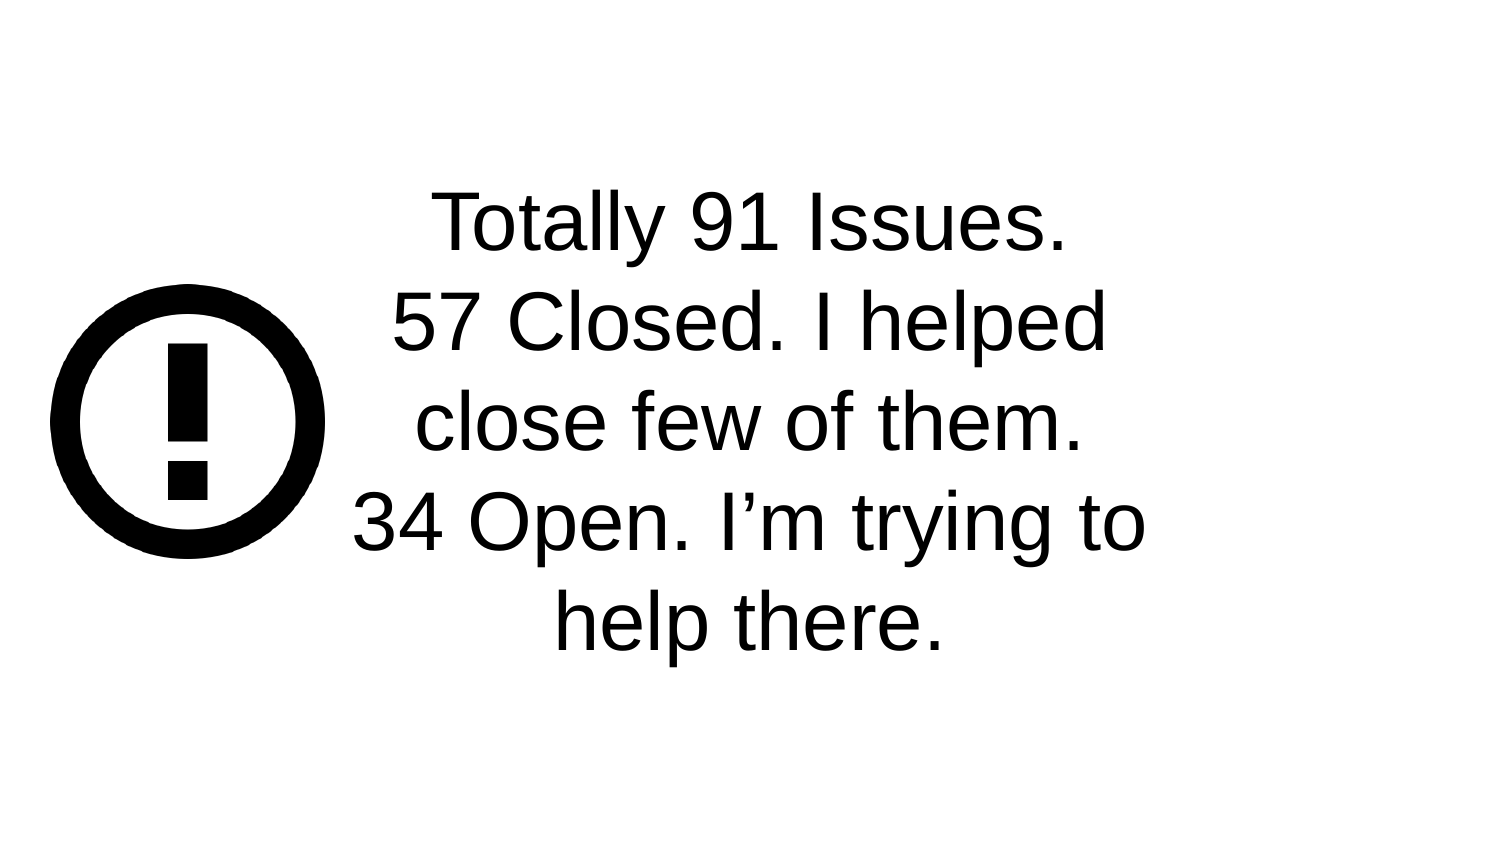

Totally 91 Issues.
57 Closed. I helped close few of them.
34 Open. I’m trying to help there.